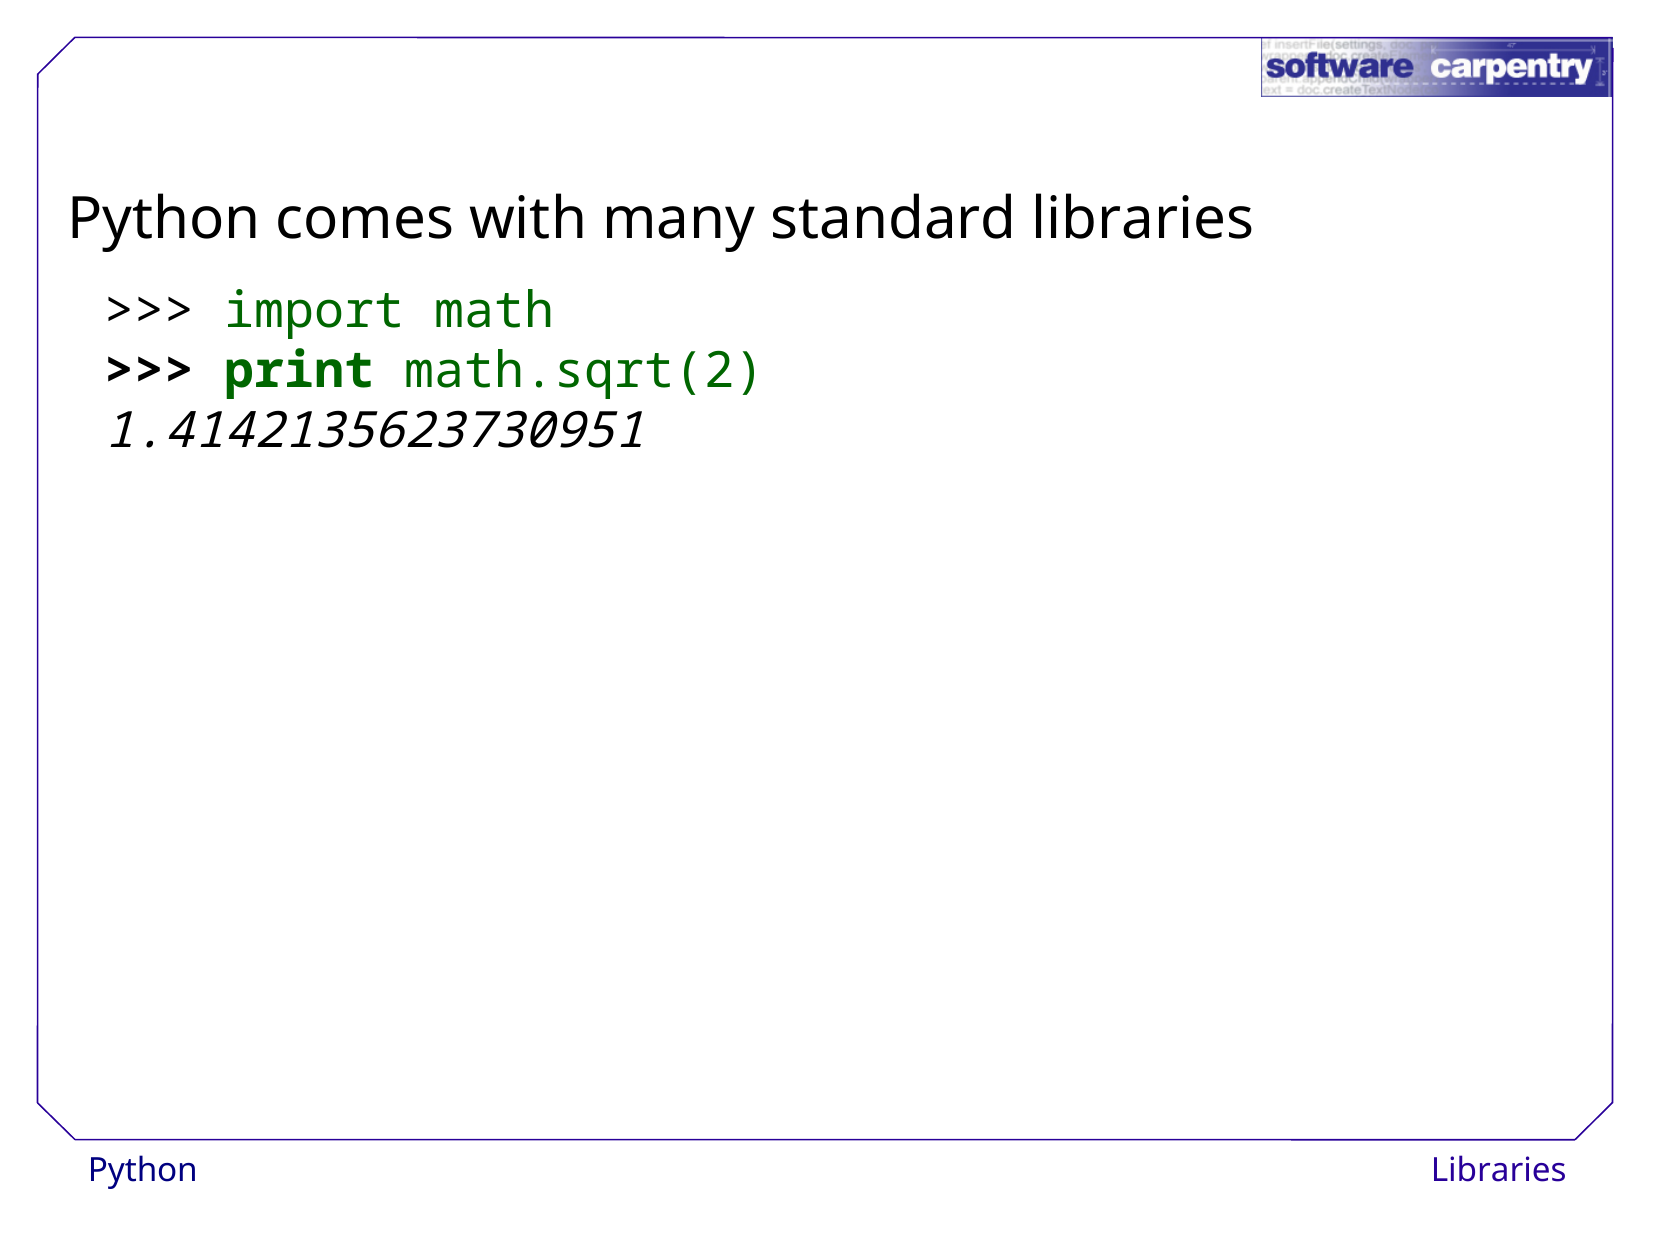

Python comes with many standard libraries
>>> import math
>>> print math.sqrt(2)
1.4142135623730951